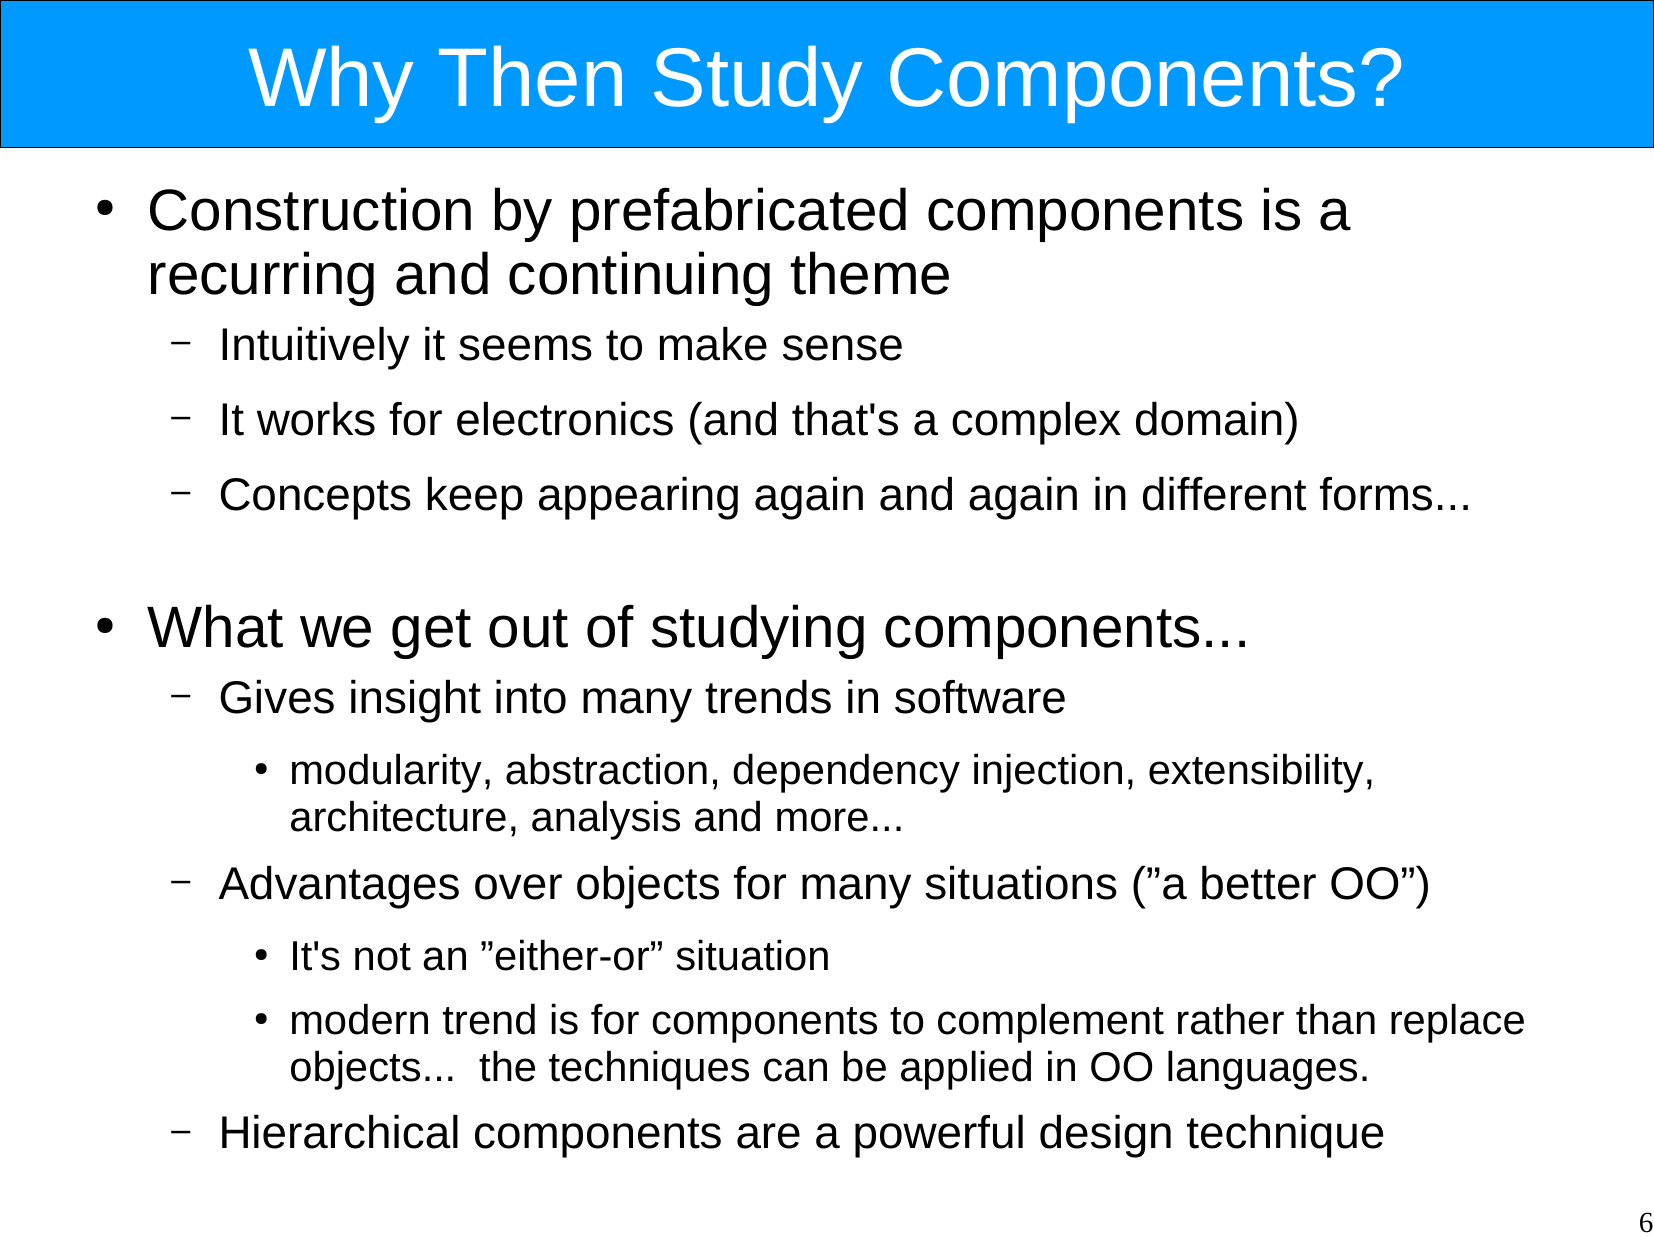

# Why Then Study Components?
Construction by prefabricated components is a recurring and continuing theme
Intuitively it seems to make sense
It works for electronics (and that's a complex domain)
Concepts keep appearing again and again in different forms...
What we get out of studying components...
Gives insight into many trends in software
modularity, abstraction, dependency injection, extensibility, architecture, analysis and more...
Advantages over objects for many situations (”a better OO”)
It's not an ”either-or” situation
modern trend is for components to complement rather than replace objects... the techniques can be applied in OO languages.
Hierarchical components are a powerful design technique
6